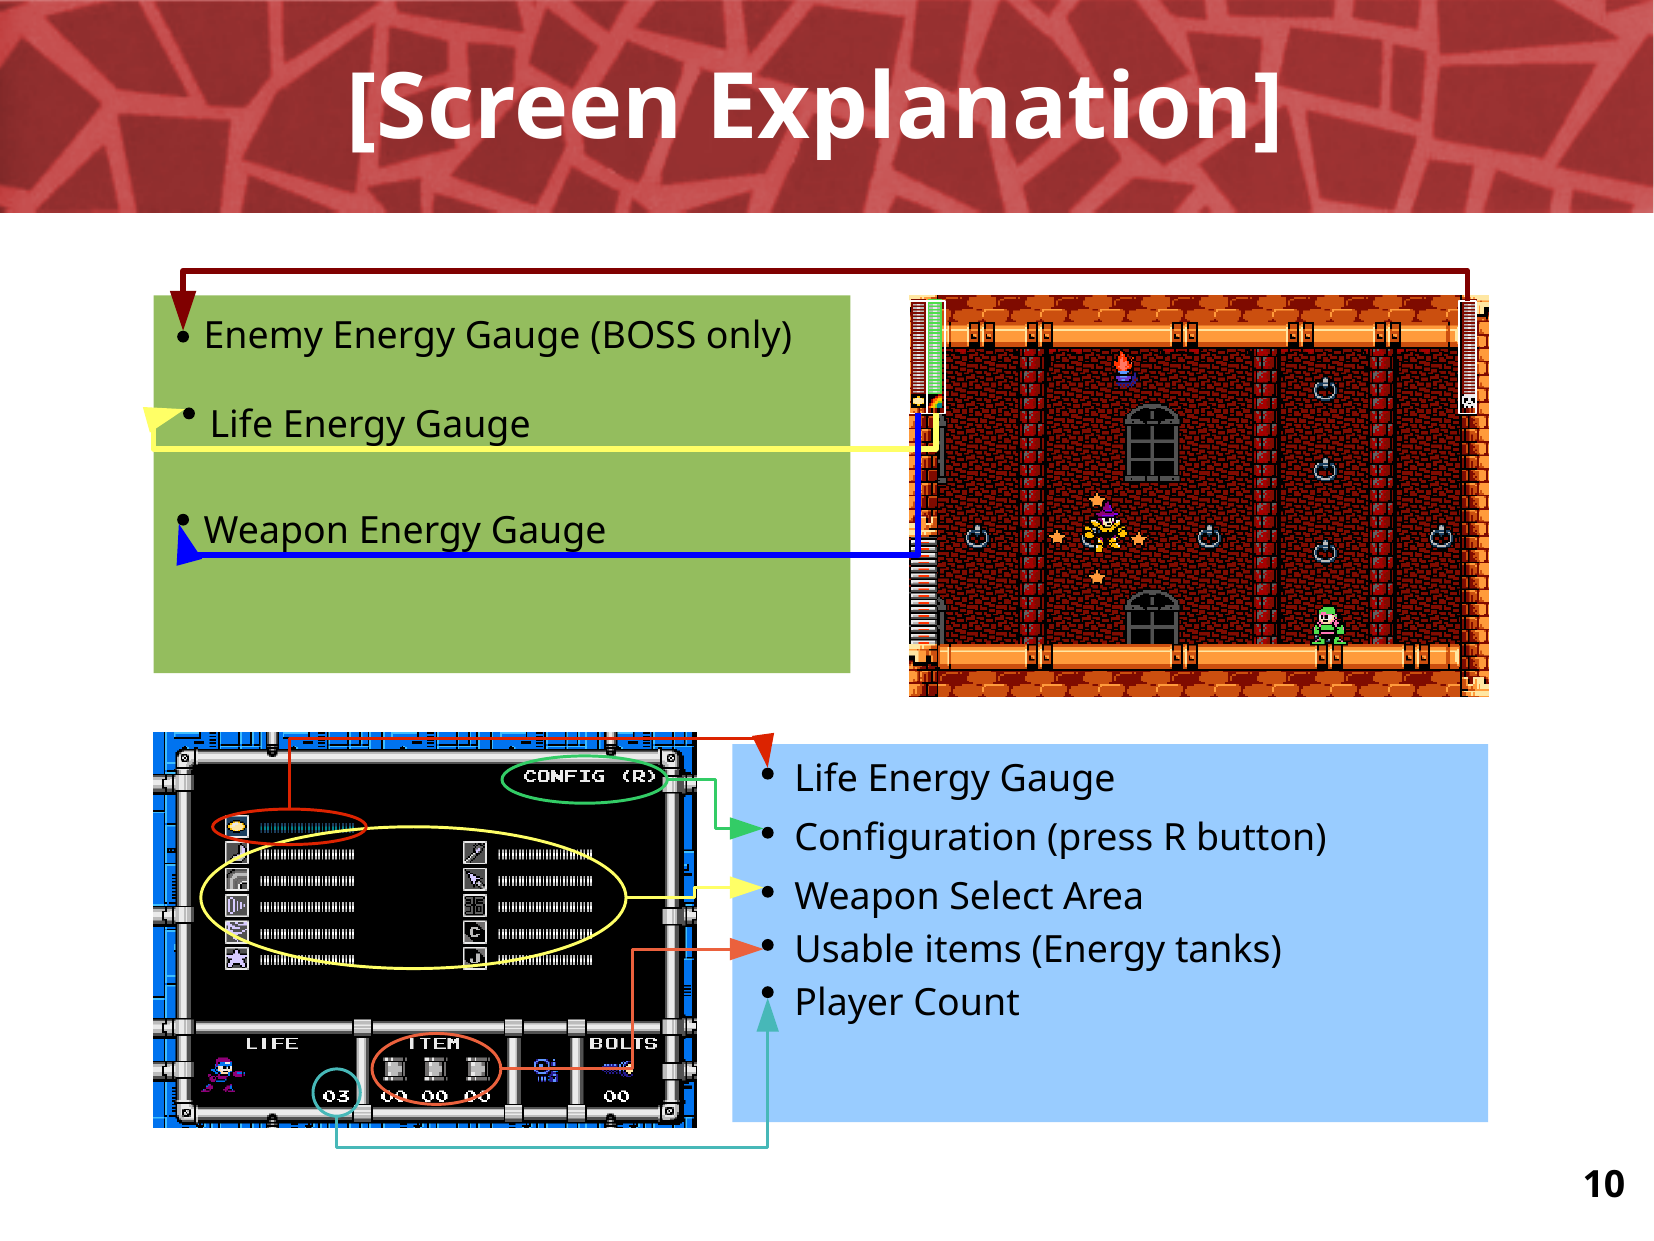

# [Screen Explanation]
Enemy Energy Gauge (BOSS only)
Life Energy Gauge
Weapon Energy Gauge
Life Energy Gauge
Configuration (press R button)
Weapon Select Area
Usable items (Energy tanks)
Player Count
10